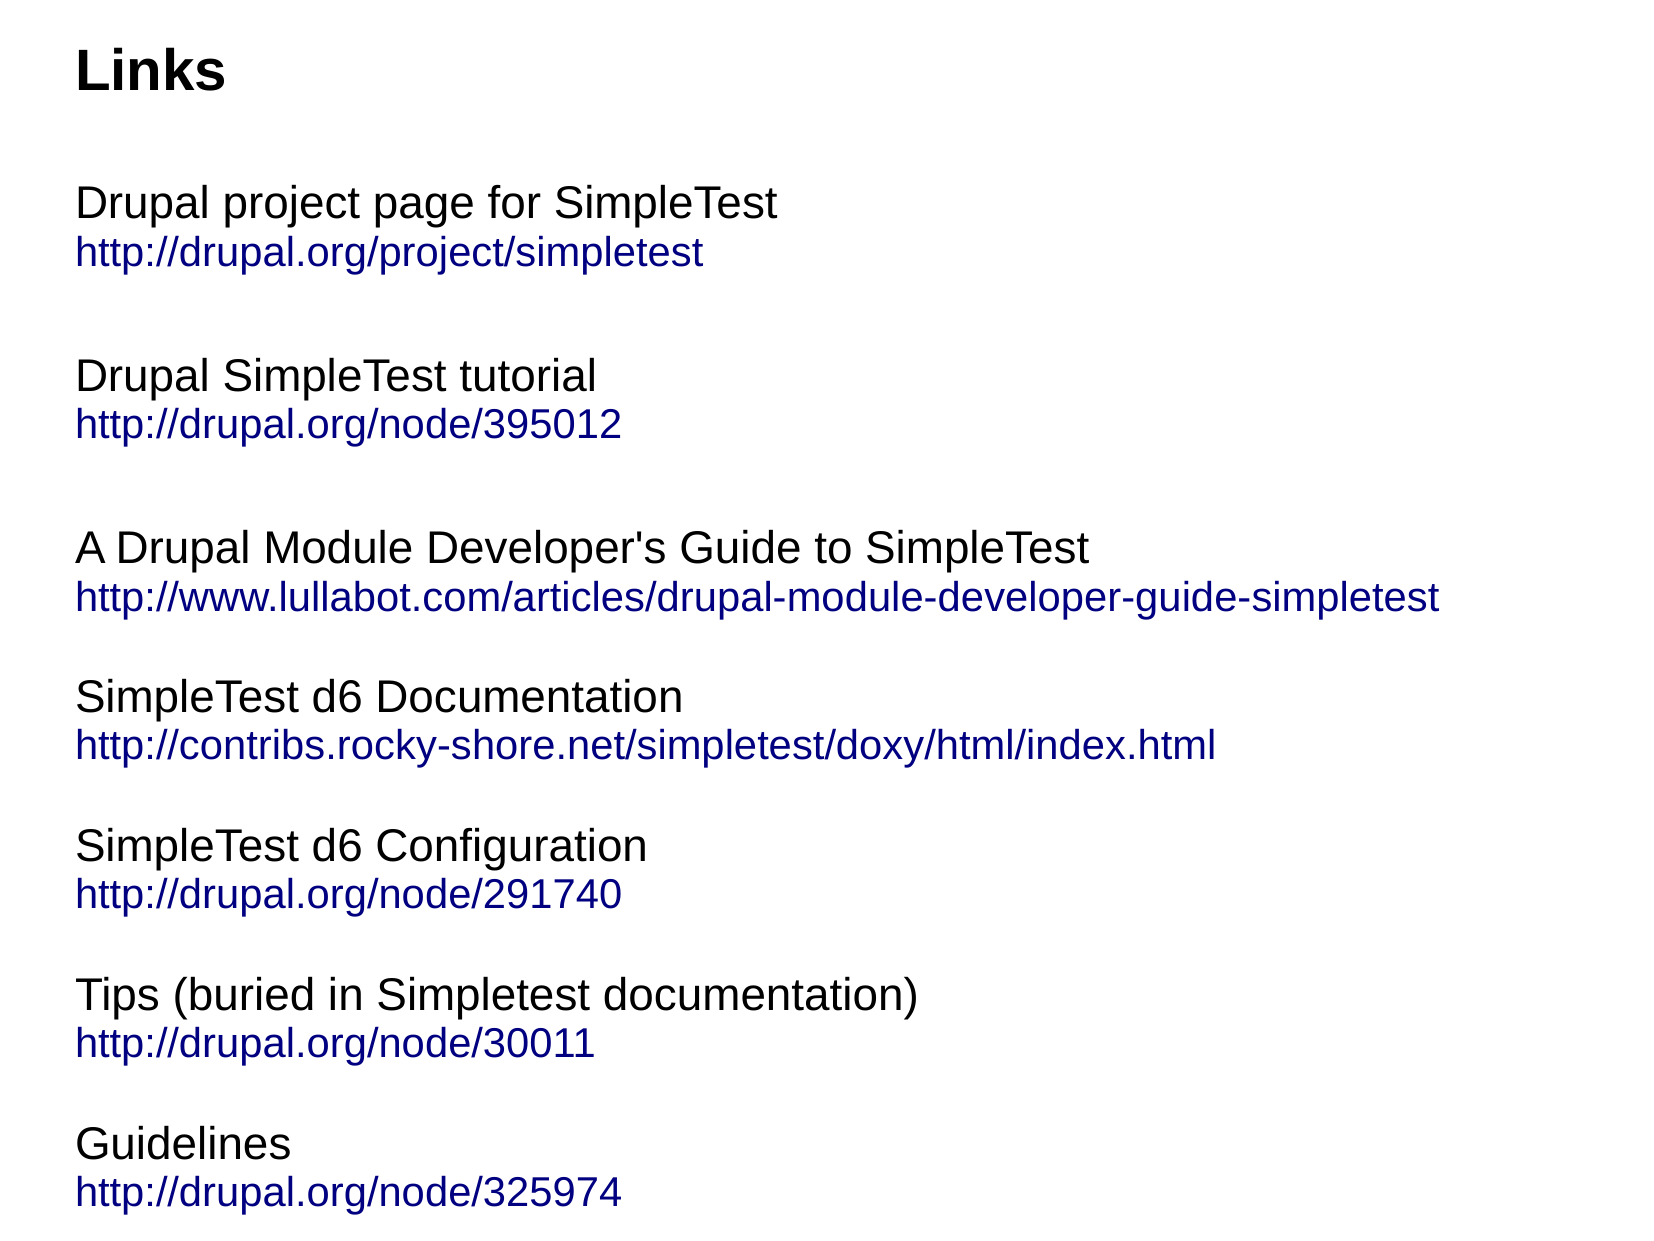

# Links
Drupal project page for SimpleTest
http://drupal.org/project/simpletest
Drupal SimpleTest tutorial
http://drupal.org/node/395012
A Drupal Module Developer's Guide to SimpleTest
http://www.lullabot.com/articles/drupal-module-developer-guide-simpletest
SimpleTest d6 Documentation
http://contribs.rocky-shore.net/simpletest/doxy/html/index.html
SimpleTest d6 Configuration
http://drupal.org/node/291740
Tips (buried in Simpletest documentation)
http://drupal.org/node/30011
Guidelines
http://drupal.org/node/325974